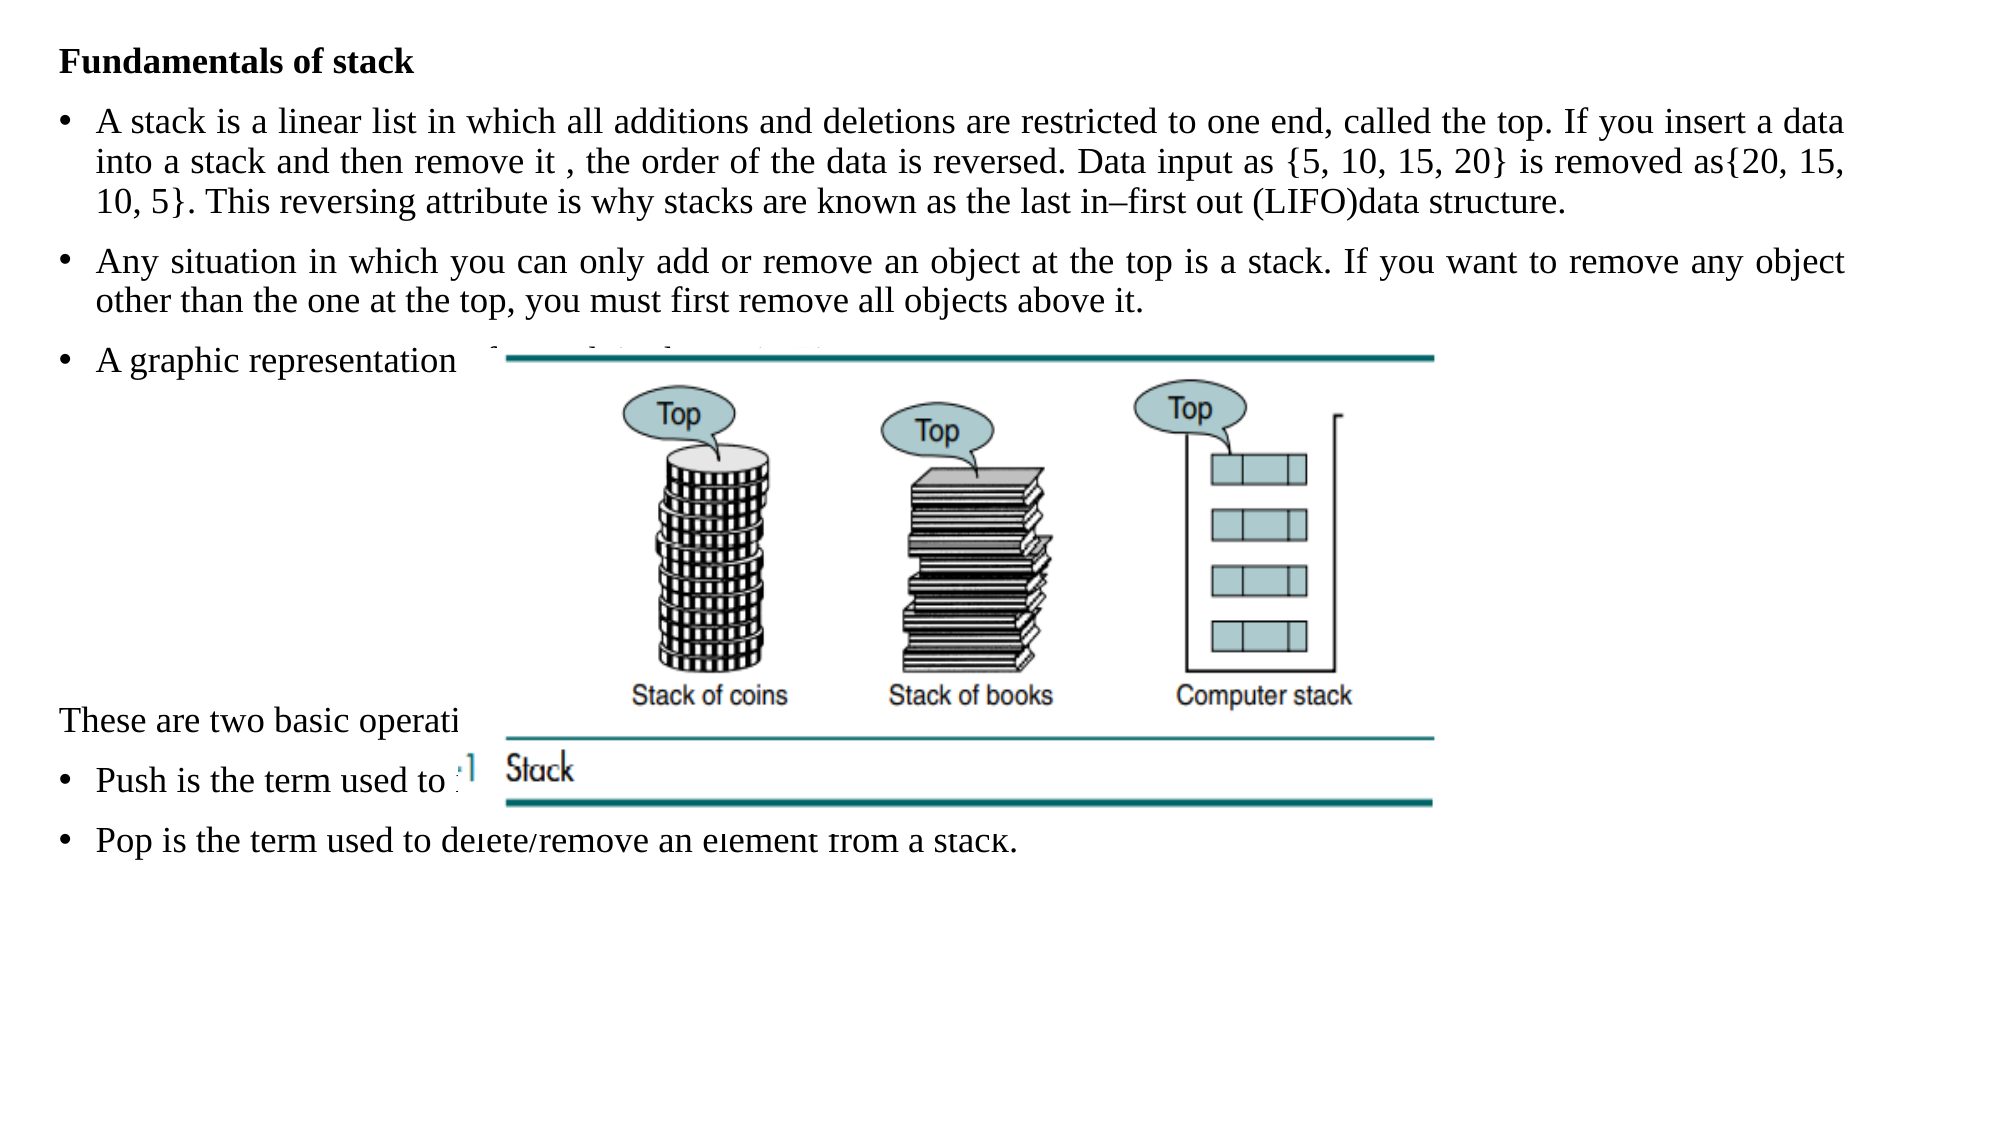

# Fundamentals of stack
A stack is a linear list in which all additions and deletions are restricted to one end, called the top. If you insert a data into a stack and then remove it , the order of the data is reversed. Data input as {5, 10, 15, 20} is removed as{20, 15, 10, 5}. This reversing attribute is why stacks are known as the last in–first out (LIFO)data structure.
Any situation in which you can only add or remove an object at the top is a stack. If you want to remove any object other than the one at the top, you must first remove all objects above it.
A graphic representation of a stack is shown in Figure.
These are two basic operations associated with stack:
Push is the term used to insert/add an element into a stack.
Pop is the term used to delete/remove an element from a stack.